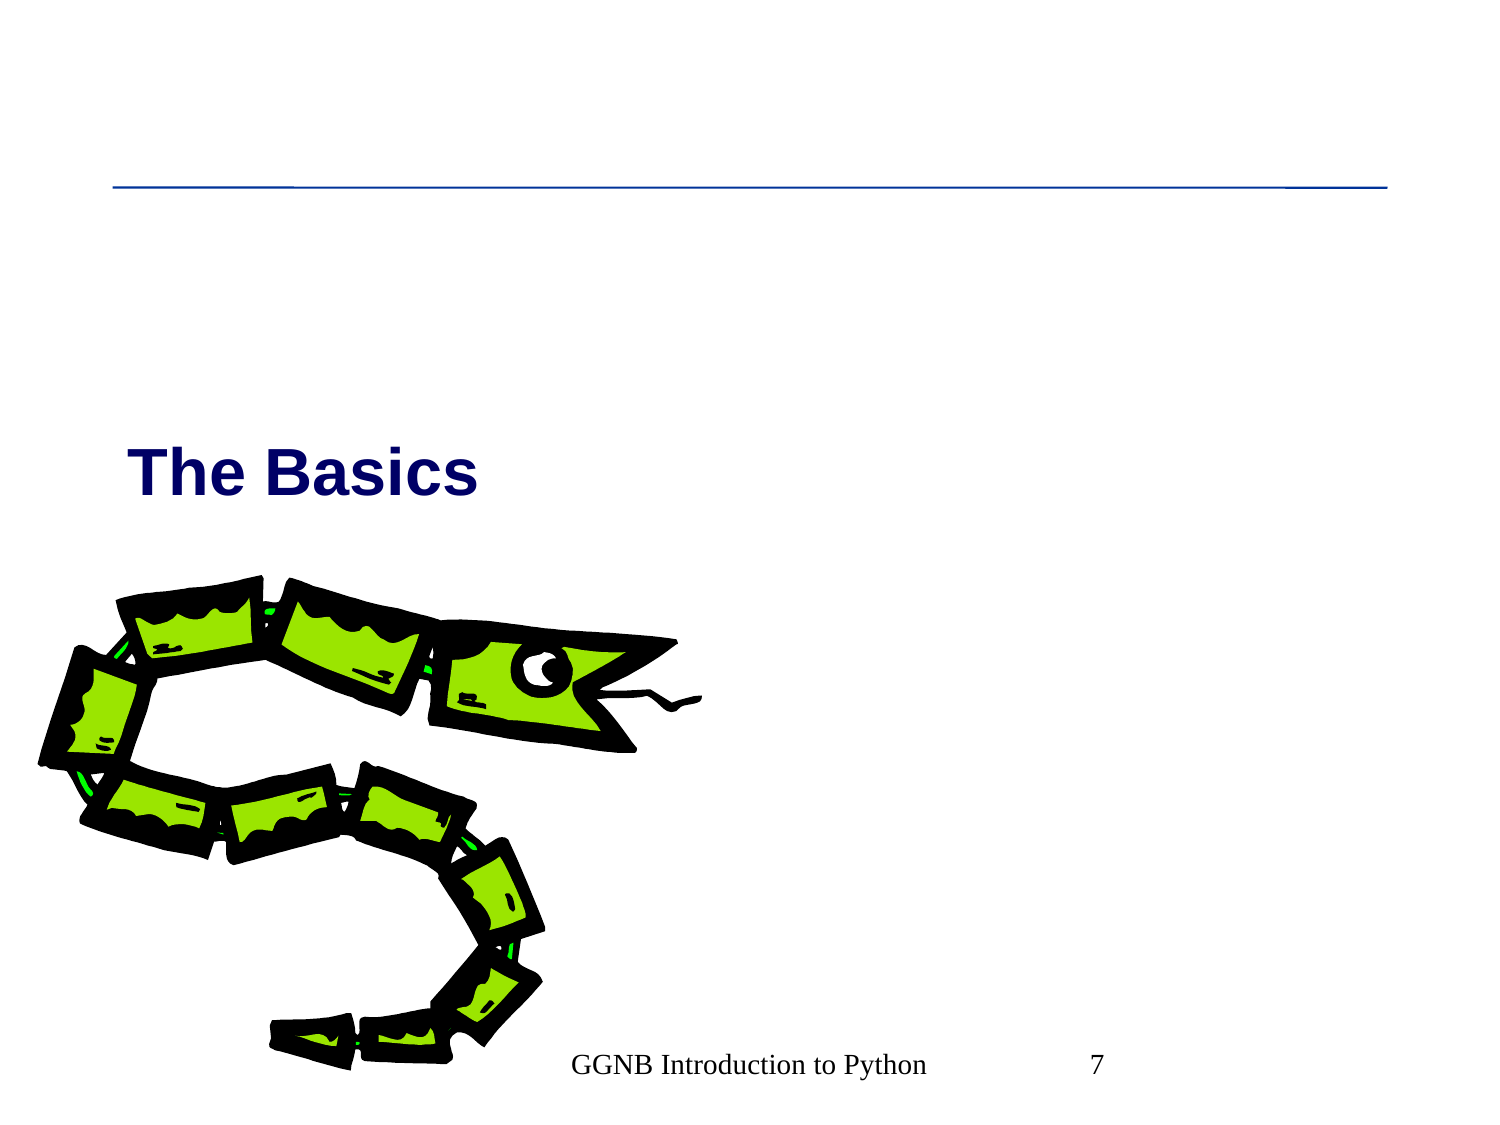

# The Basics
GGNB Introduction to Python
7